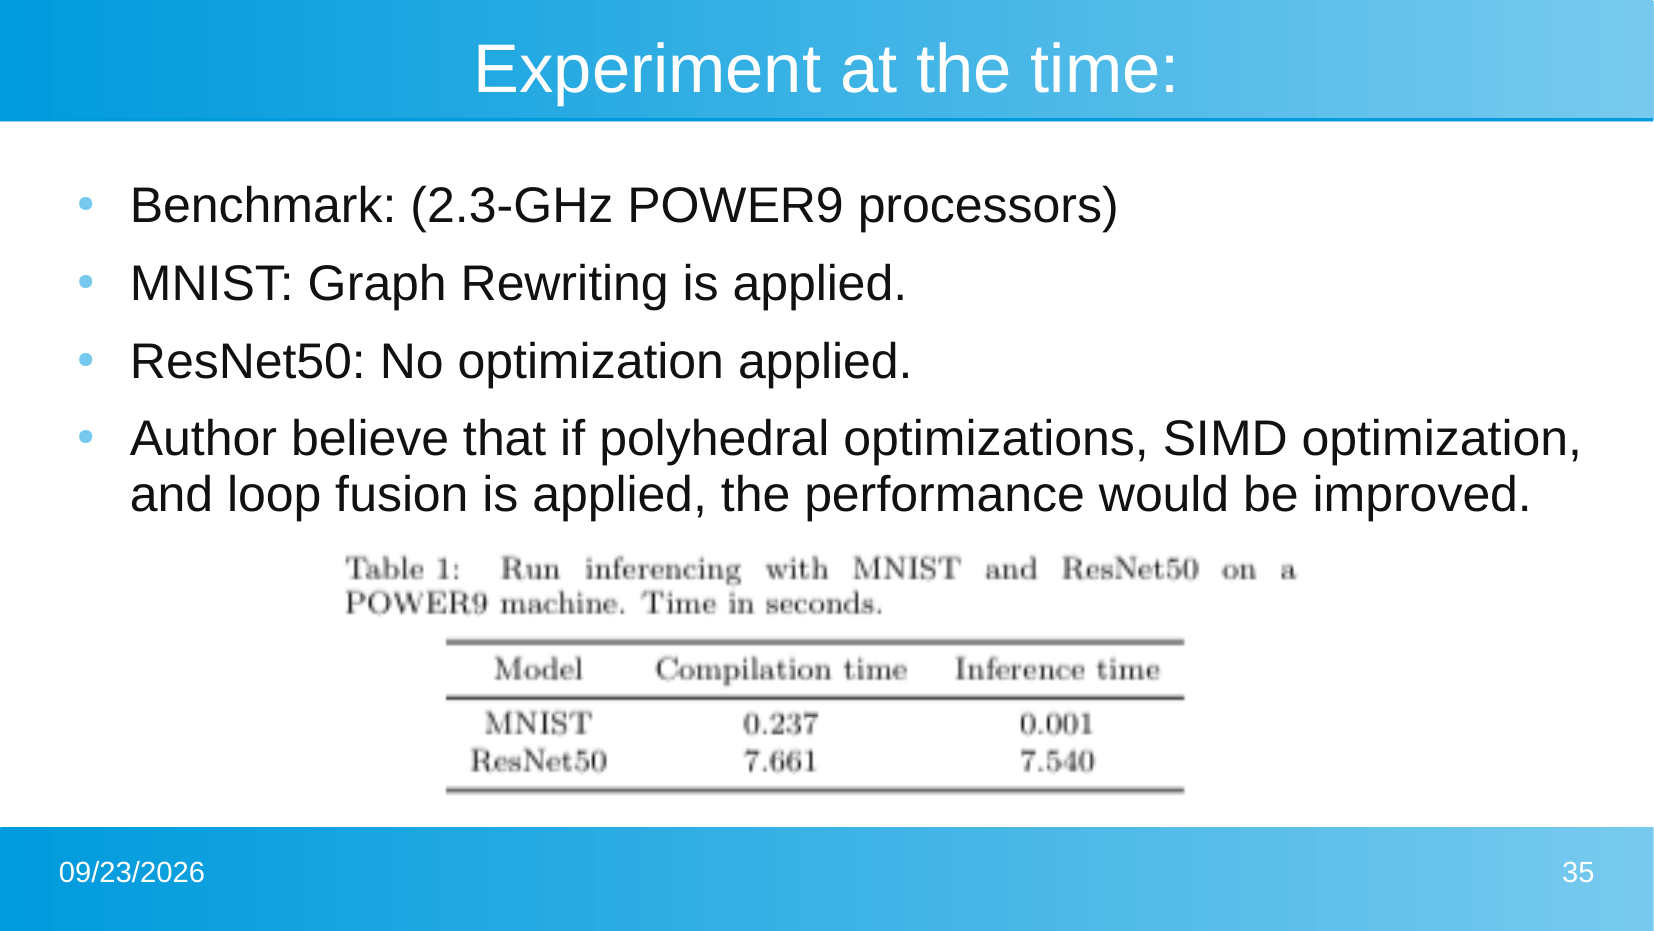

# Experiment at the time:
Benchmark: (2.3-GHz POWER9 processors)
MNIST: Graph Rewriting is applied.
ResNet50: No optimization applied.
Author believe that if polyhedral optimizations, SIMD optimization, and loop fusion is applied, the performance would be improved.
35